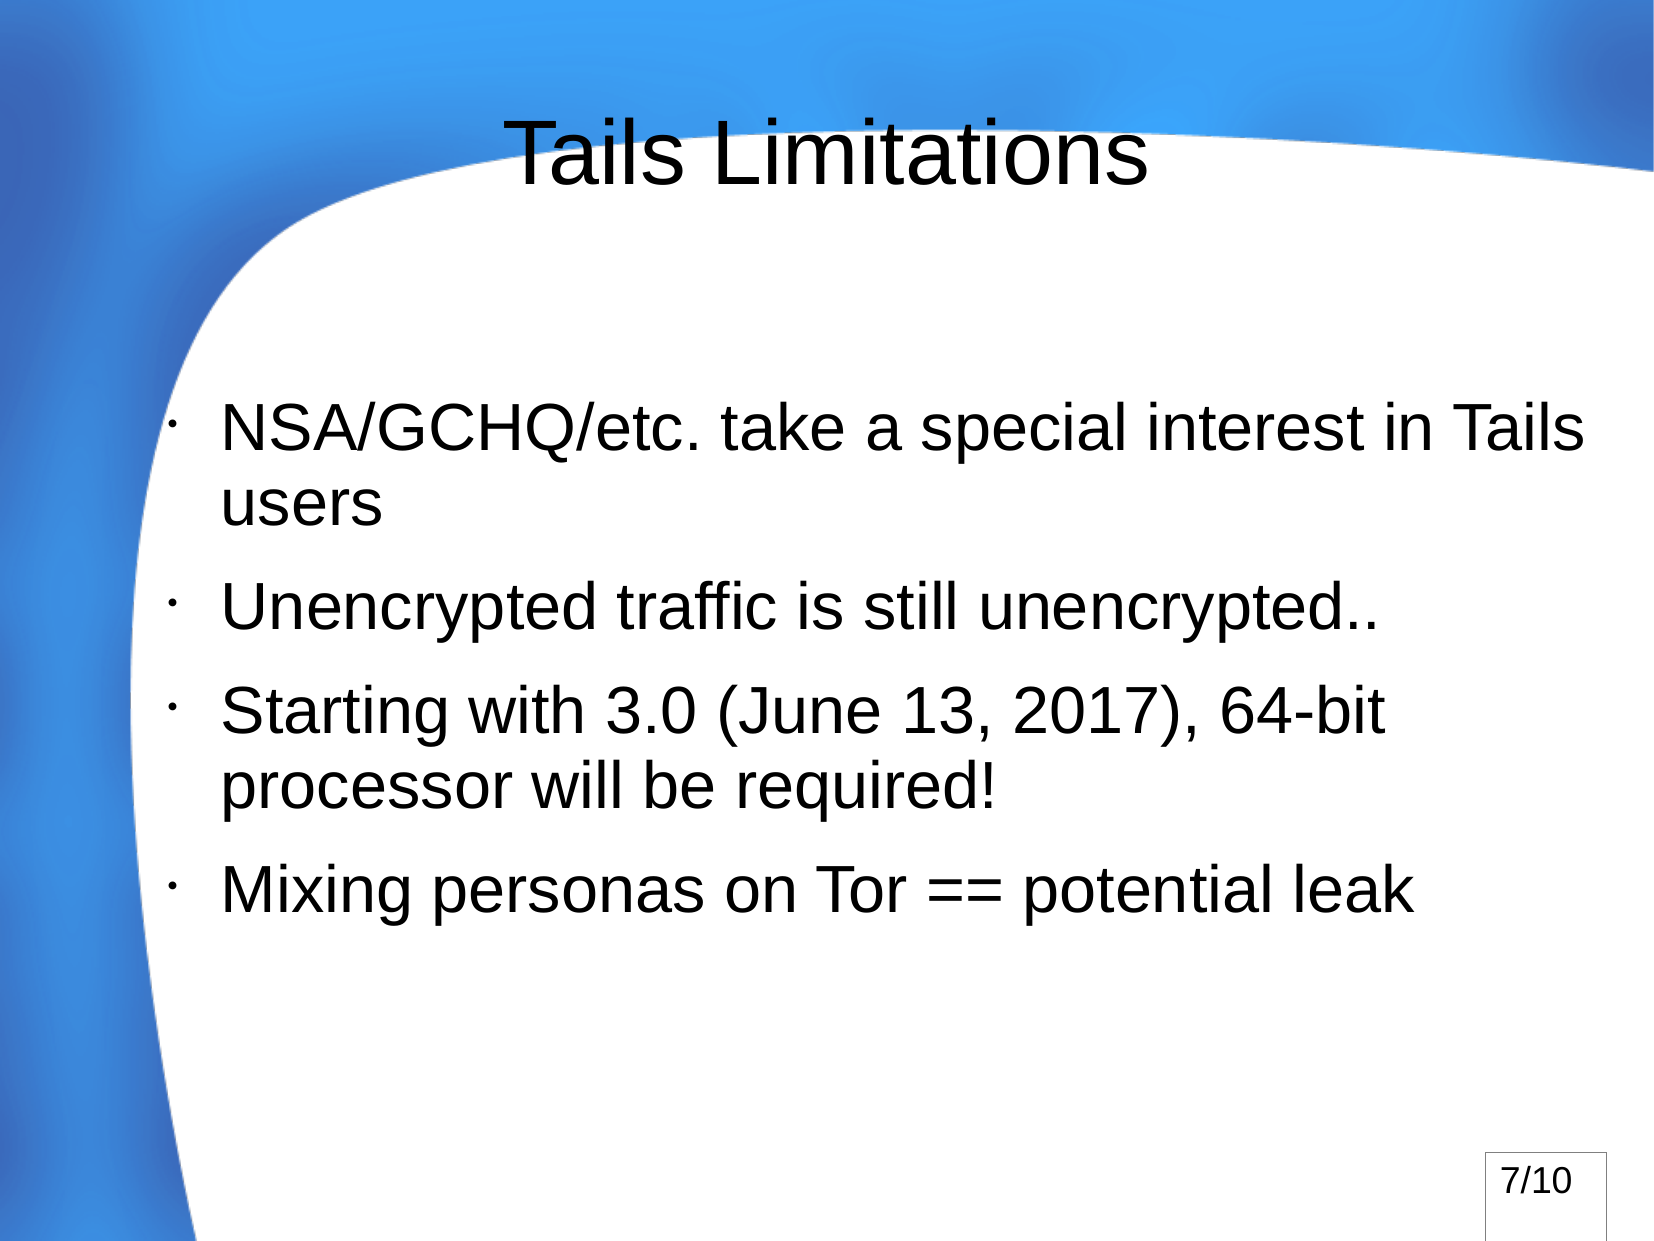

# Tails Limitations
NSA/GCHQ/etc. take a special interest in Tails users
Unencrypted traffic is still unencrypted..
Starting with 3.0 (June 13, 2017), 64-bit processor will be required!
Mixing personas on Tor == potential leak